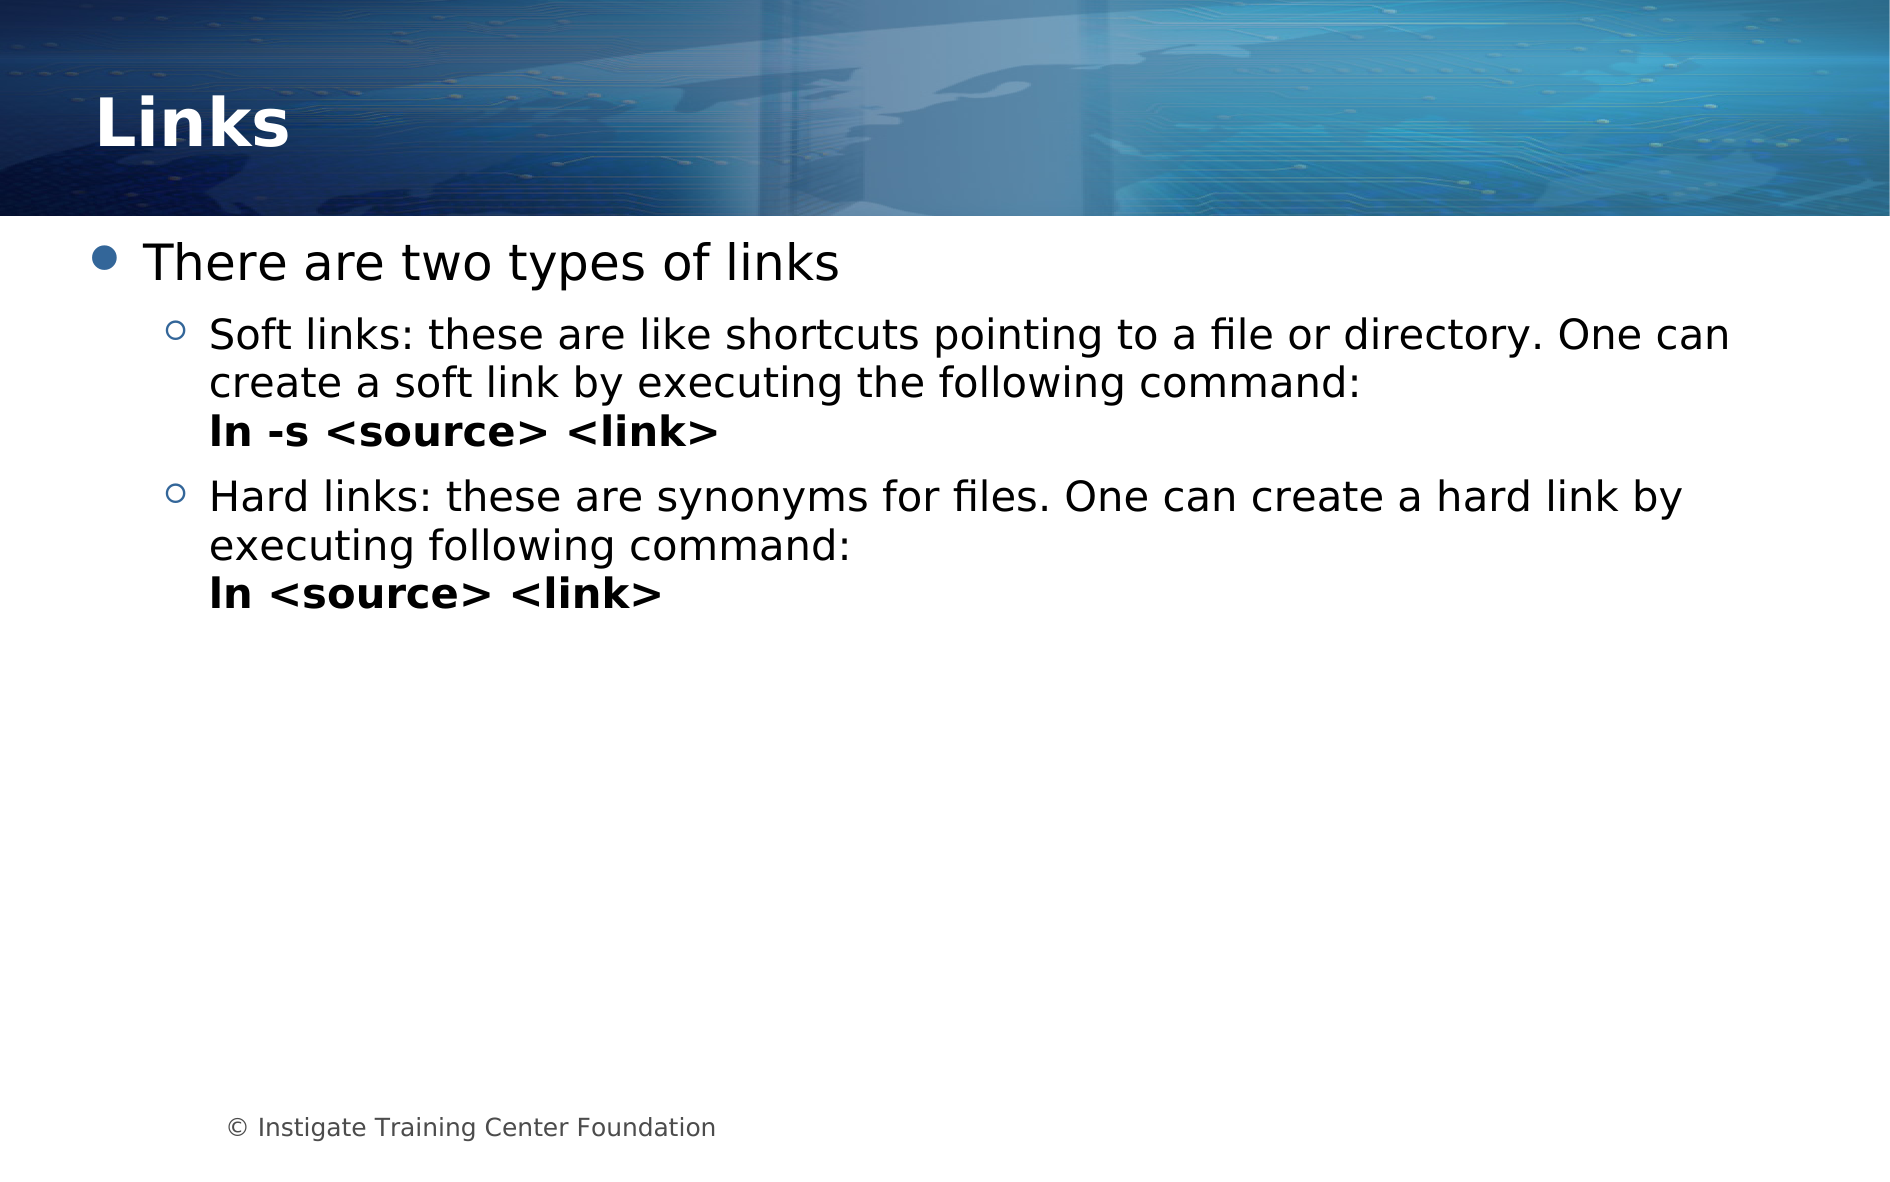

# Links
There are two types of links
Soft links: these are like shortcuts pointing to a file or directory. One can create a soft link by executing the following command:
ln -s <source> <link>
Hard links: these are synonyms for files. One can create a hard link by executing following command:
ln <source> <link>